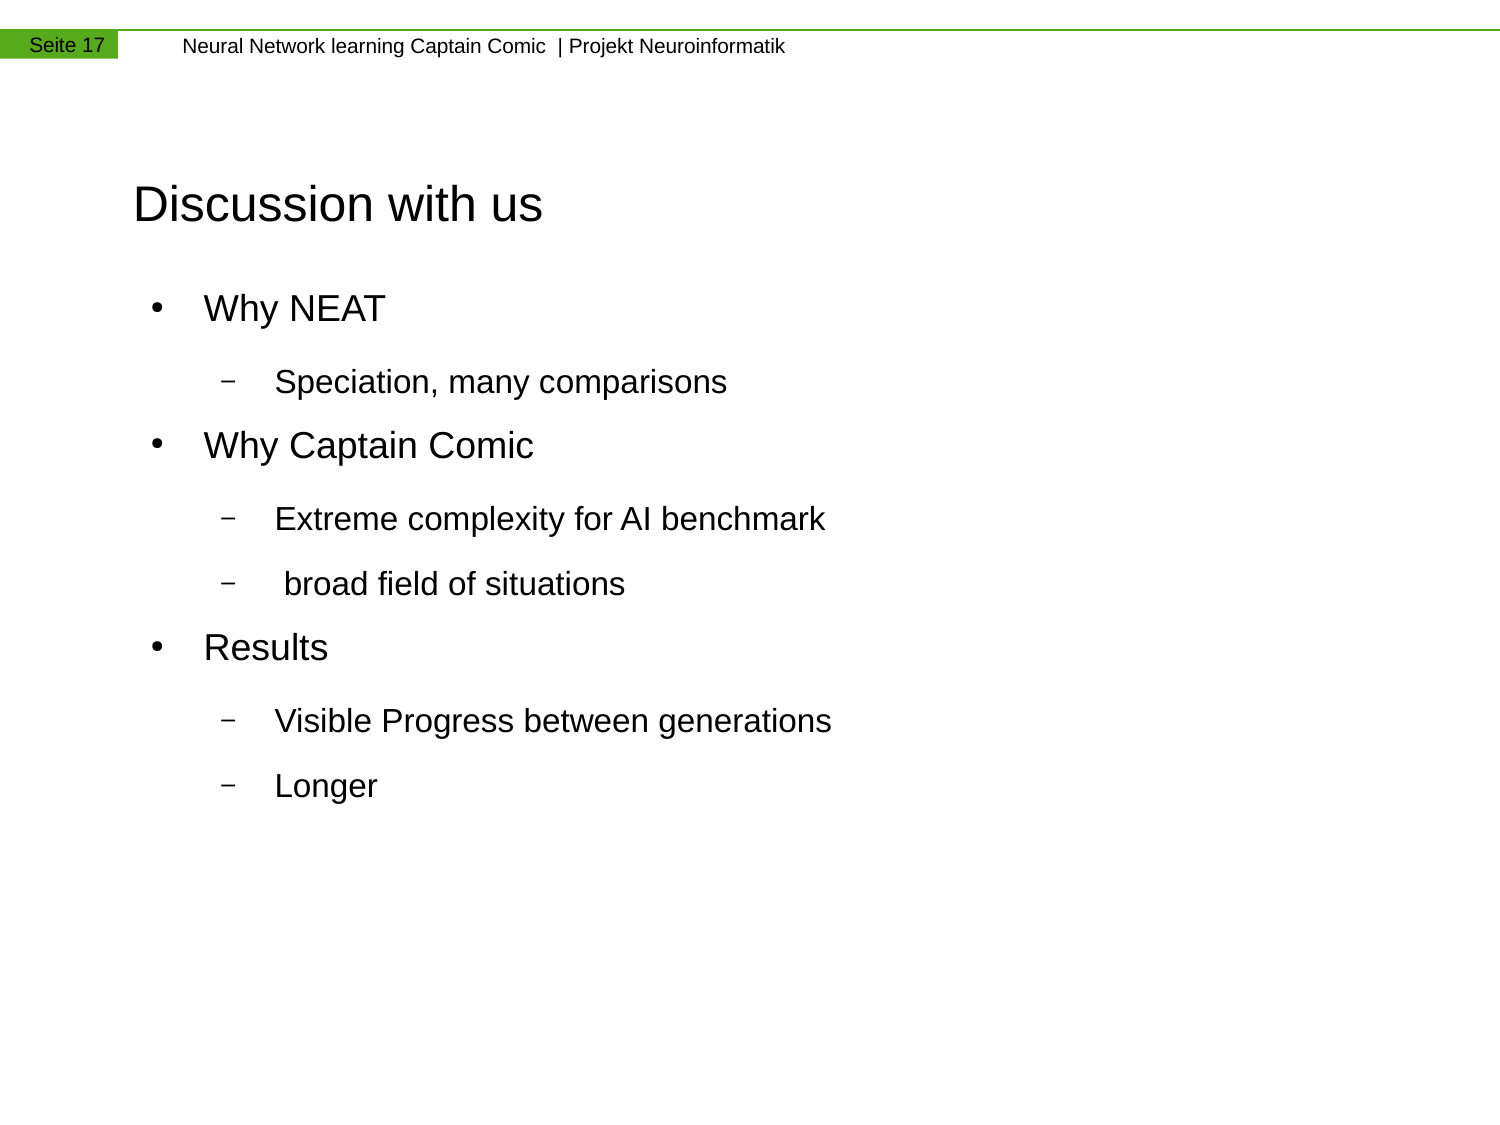

# Discussion with us
Why NEAT
Speciation, many comparisons
Why Captain Comic
Extreme complexity for AI benchmark
 broad field of situations
Results
Visible Progress between generations
Longer